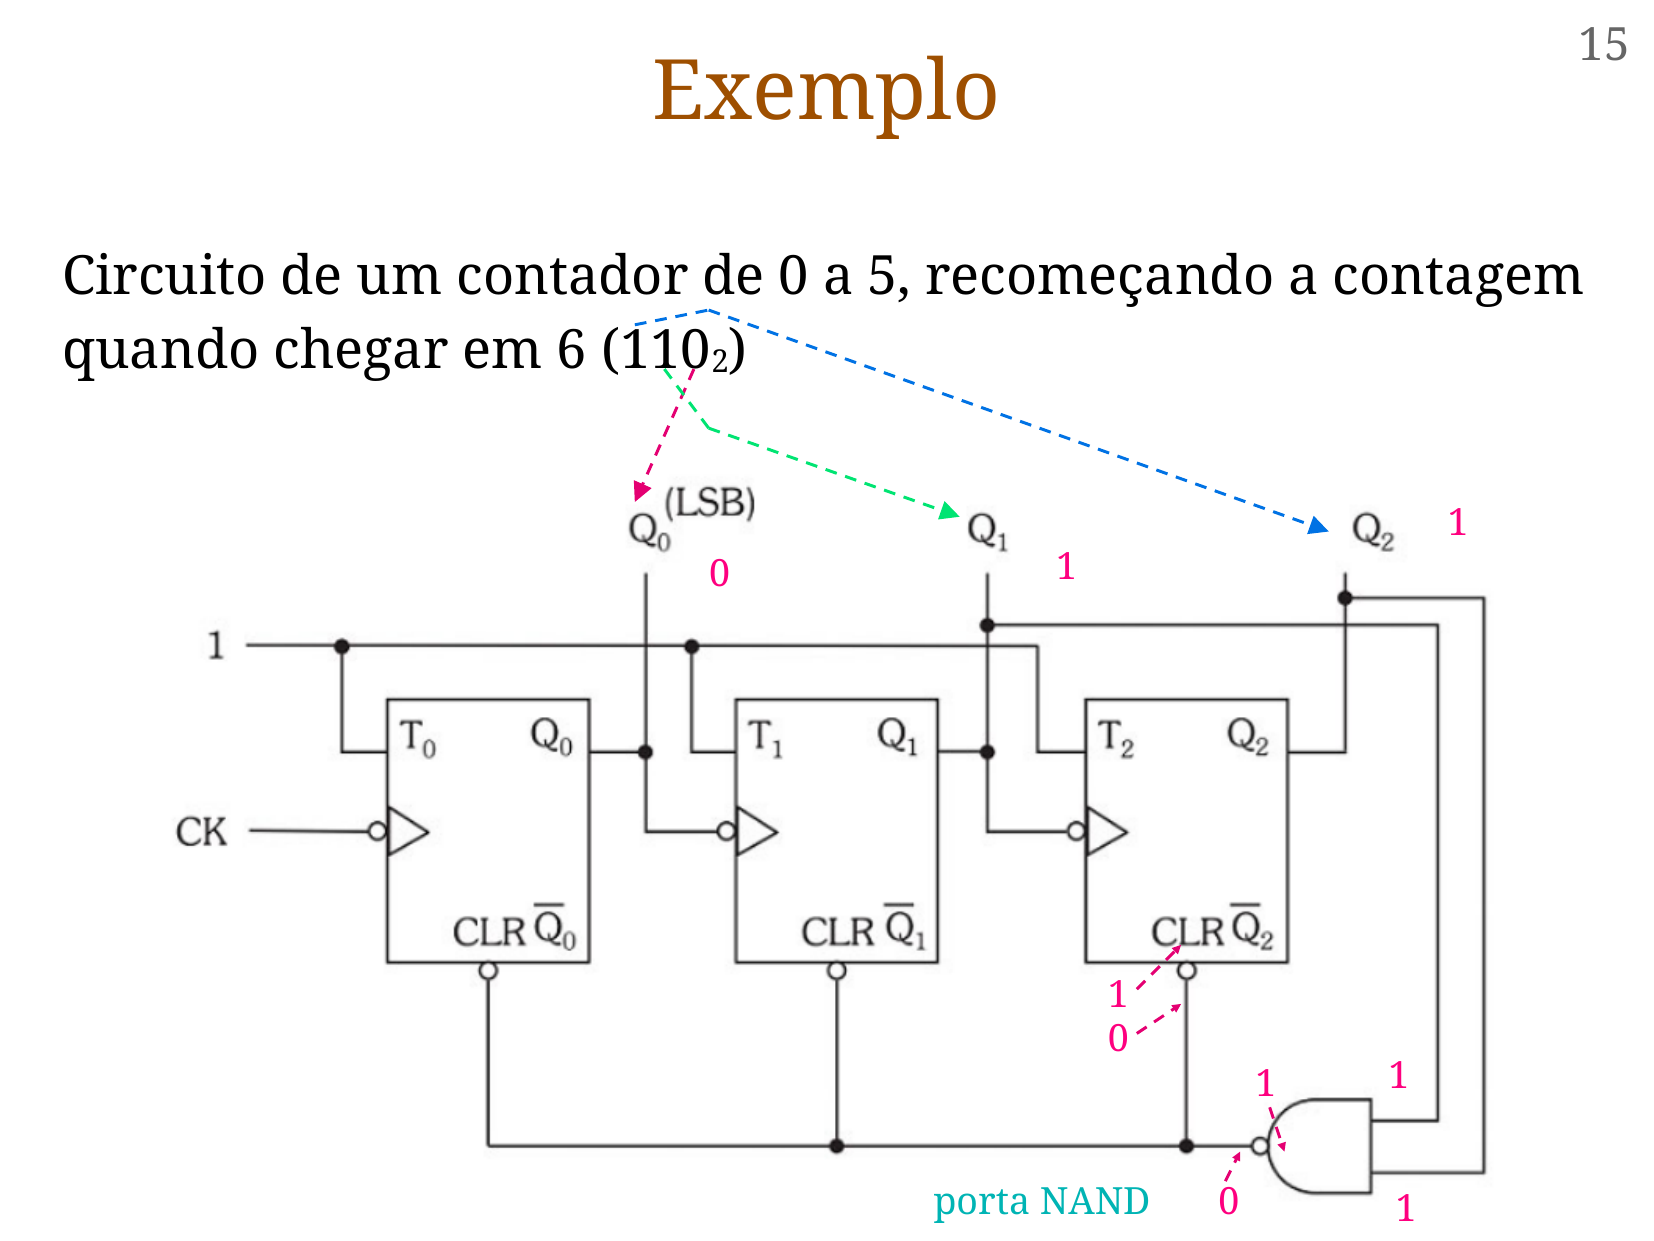

15
# Exemplo
Circuito de um contador de 0 a 5, recomeçando a contagem quando chegar em 6 (1102)
1
1
0
1
0
1
1
porta NAND
0
1